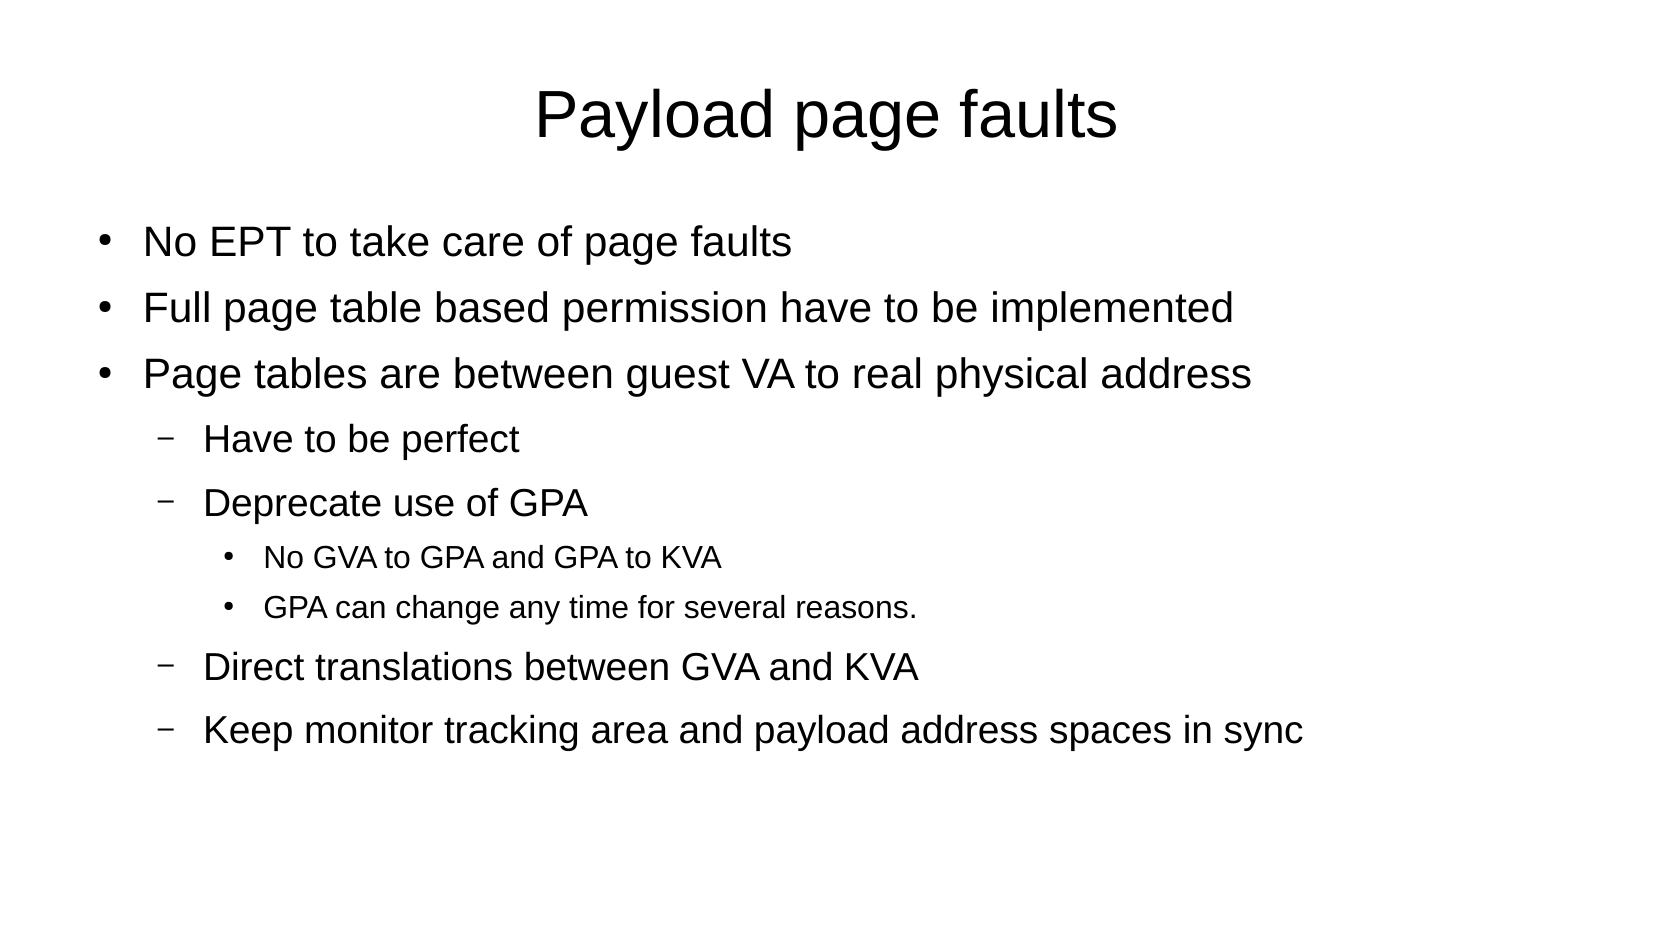

# Payload page faults
No EPT to take care of page faults
Full page table based permission have to be implemented
Page tables are between guest VA to real physical address
Have to be perfect
Deprecate use of GPA
No GVA to GPA and GPA to KVA
GPA can change any time for several reasons.
Direct translations between GVA and KVA
Keep monitor tracking area and payload address spaces in sync